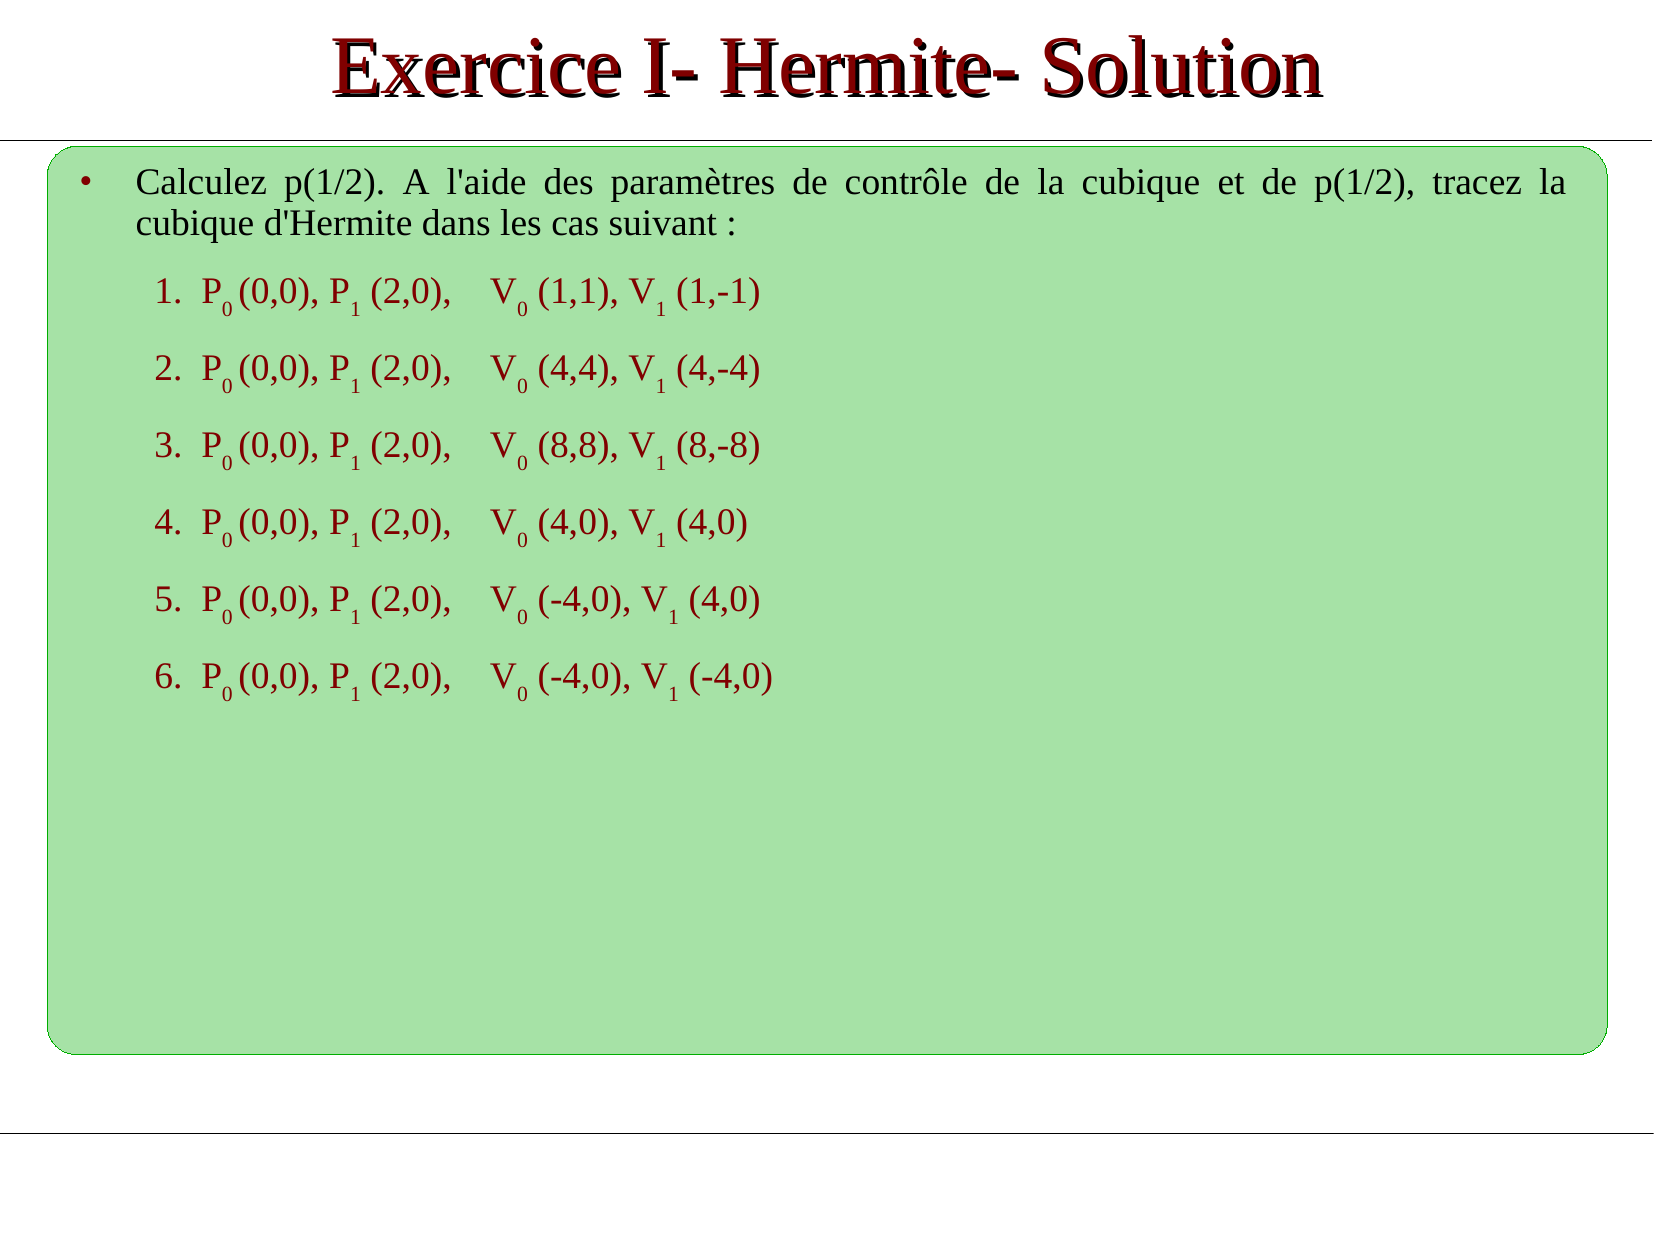

# Exercice I- Hermite- Solution
Calculez p(1/2). A l'aide des paramètres de contrôle de la cubique et de p(1/2), tracez la cubique d'Hermite dans les cas suivant :
P0 (0,0), P1 (2,0), V0 (1,1), V1 (1,-1)
P0 (0,0), P1 (2,0), V0 (4,4), V1 (4,-4)
P0 (0,0), P1 (2,0), V0 (8,8), V1 (8,-8)
P0 (0,0), P1 (2,0), V0 (4,0), V1 (4,0)
P0 (0,0), P1 (2,0), V0 (-4,0), V1 (4,0)
P0 (0,0), P1 (2,0), V0 (-4,0), V1 (-4,0)